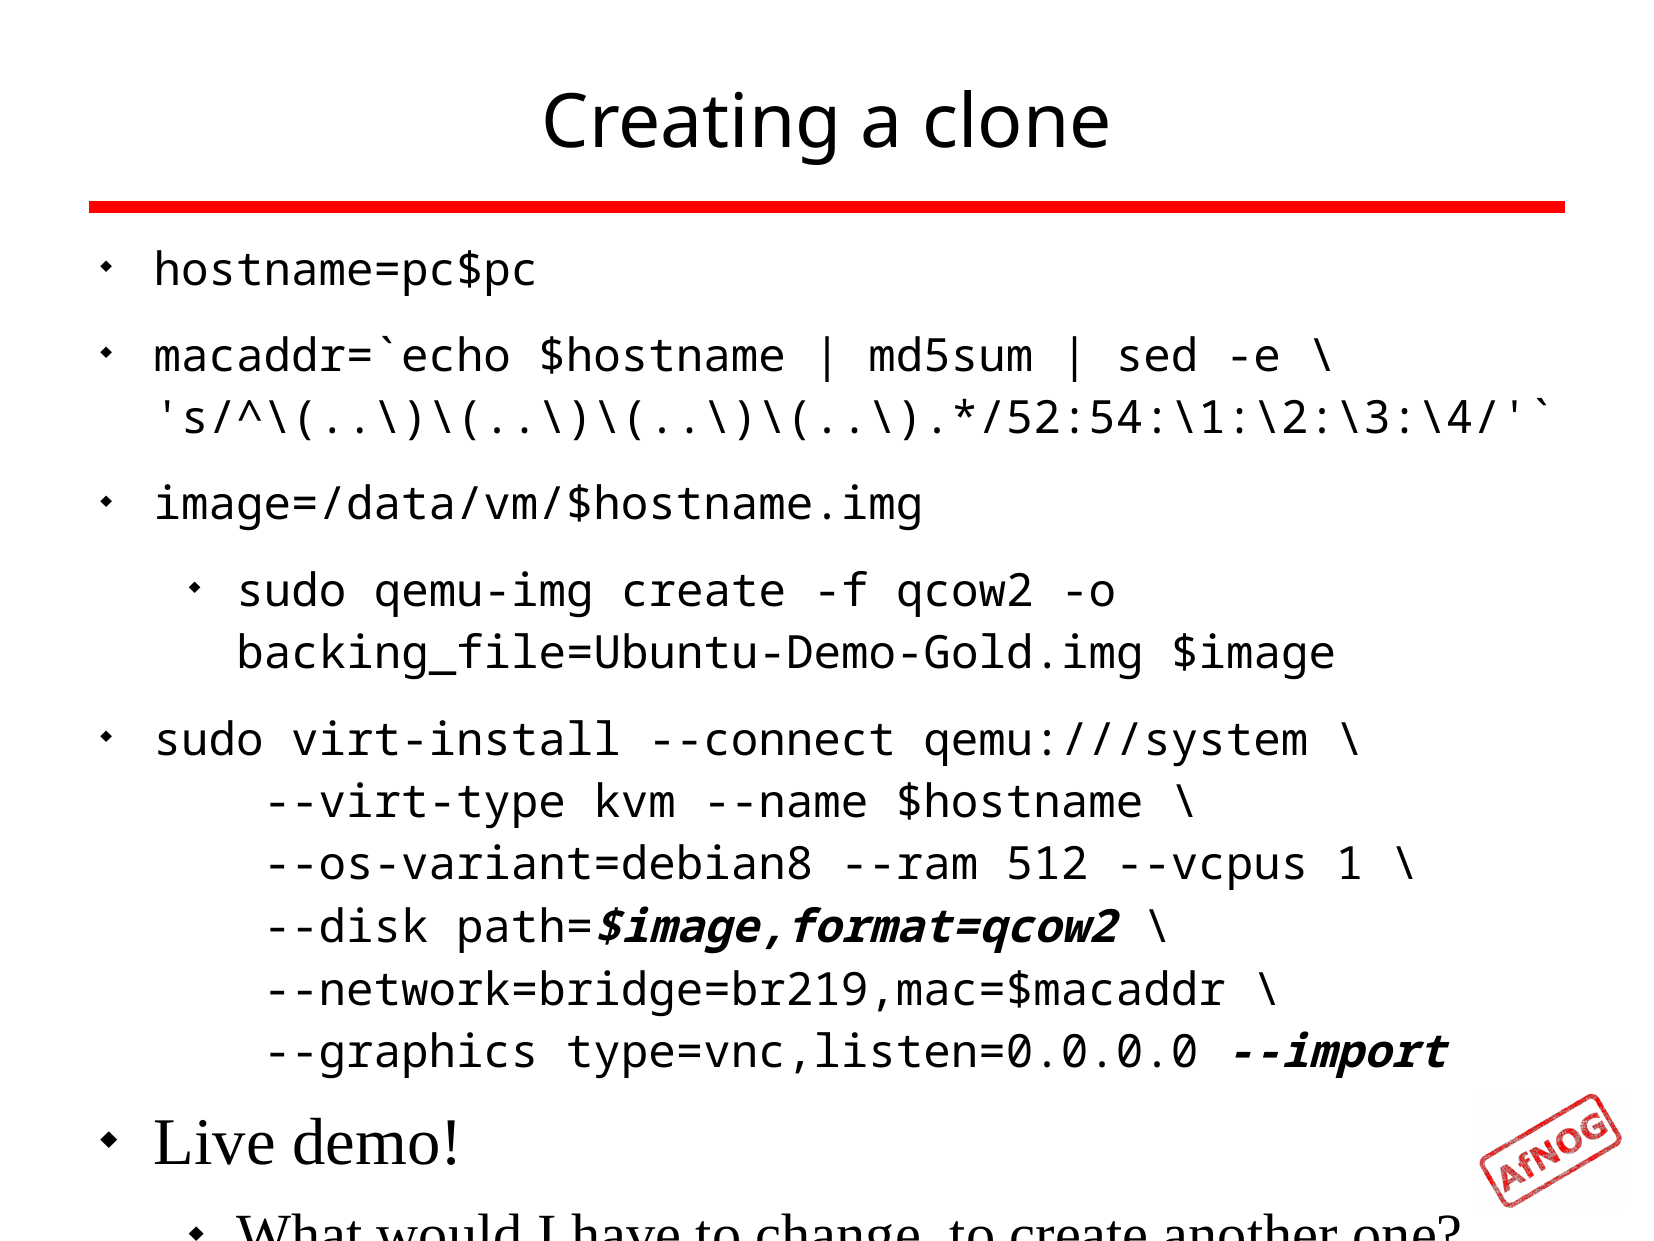

# Creating a clone
hostname=pc$pc
macaddr=`echo $hostname | md5sum | sed -e \
's/^\(..\)\(..\)\(..\)\(..\).*/52:54:\1:\2:\3:\4/'`
image=/data/vm/$hostname.img
sudo qemu-img create -f qcow2 -o backing_file=Ubuntu-Demo-Gold.img $image
sudo virt-install --connect qemu:///system \
 --virt-type kvm --name $hostname \
 --os-variant=debian8 --ram 512 --vcpus 1 \
 --disk path=$image,format=qcow2 \
 --network=bridge=br219,mac=$macaddr \
 --graphics type=vnc,listen=0.0.0.0 --import
Live demo!
What would I have to change, to create another one?